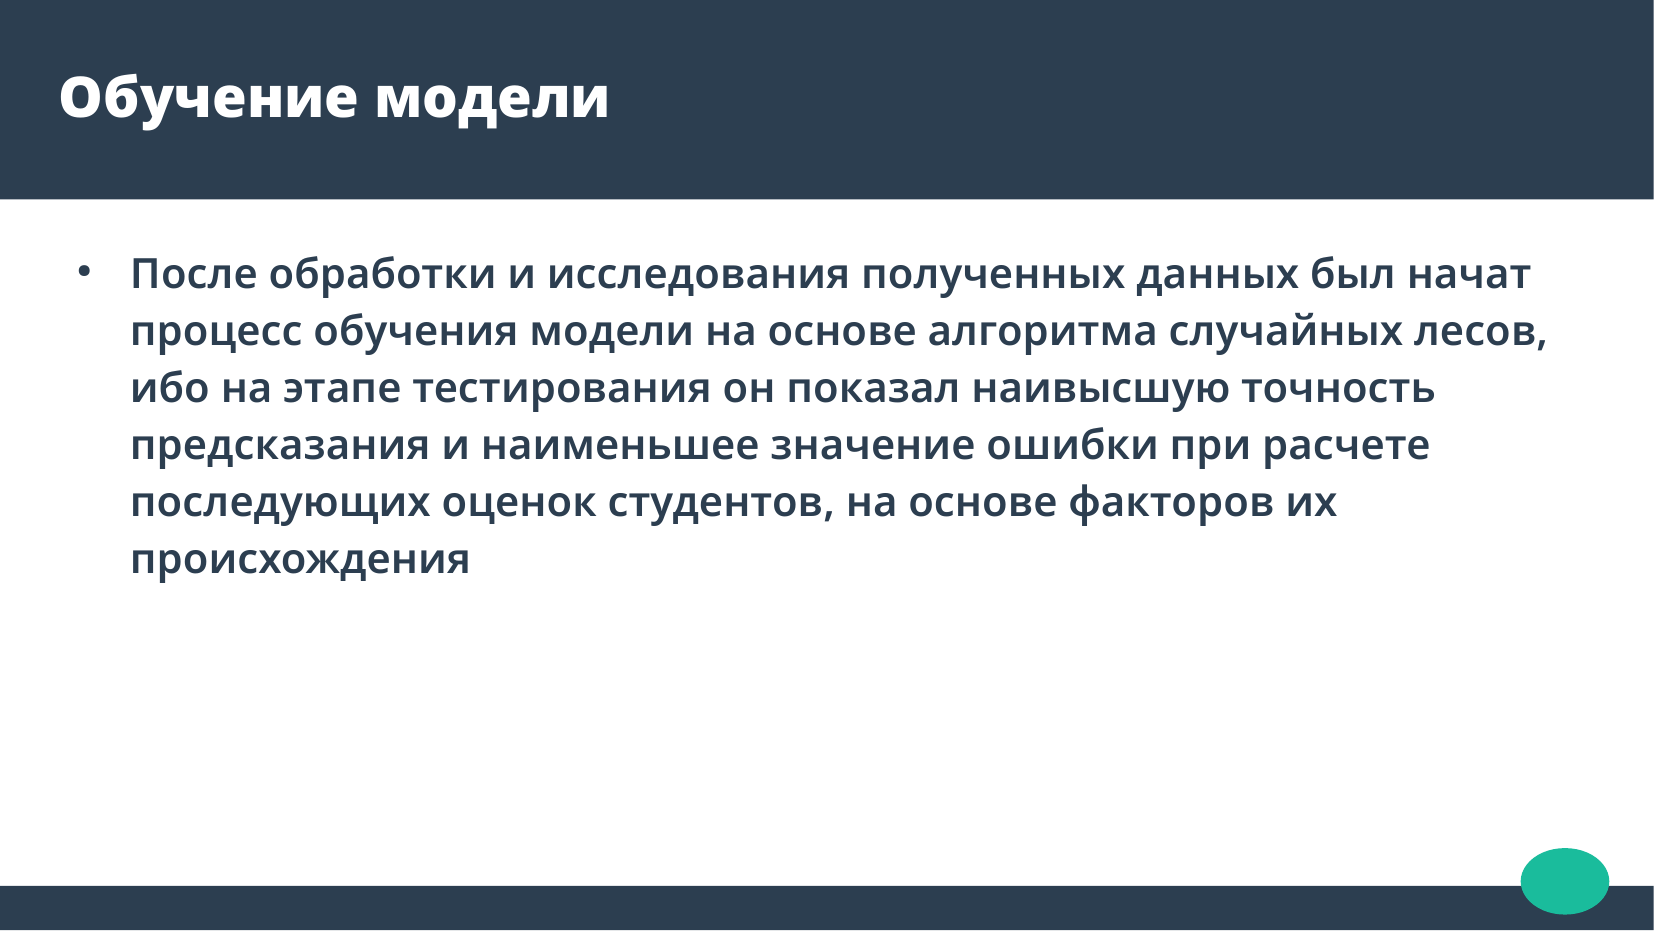

# Обучение модели
После обработки и исследования полученных данных был начат процесс обучения модели на основе алгоритма случайных лесов, ибо на этапе тестирования он показал наивысшую точность предсказания и наименьшее значение ошибки при расчете последующих оценок студентов, на основе факторов их происхождения